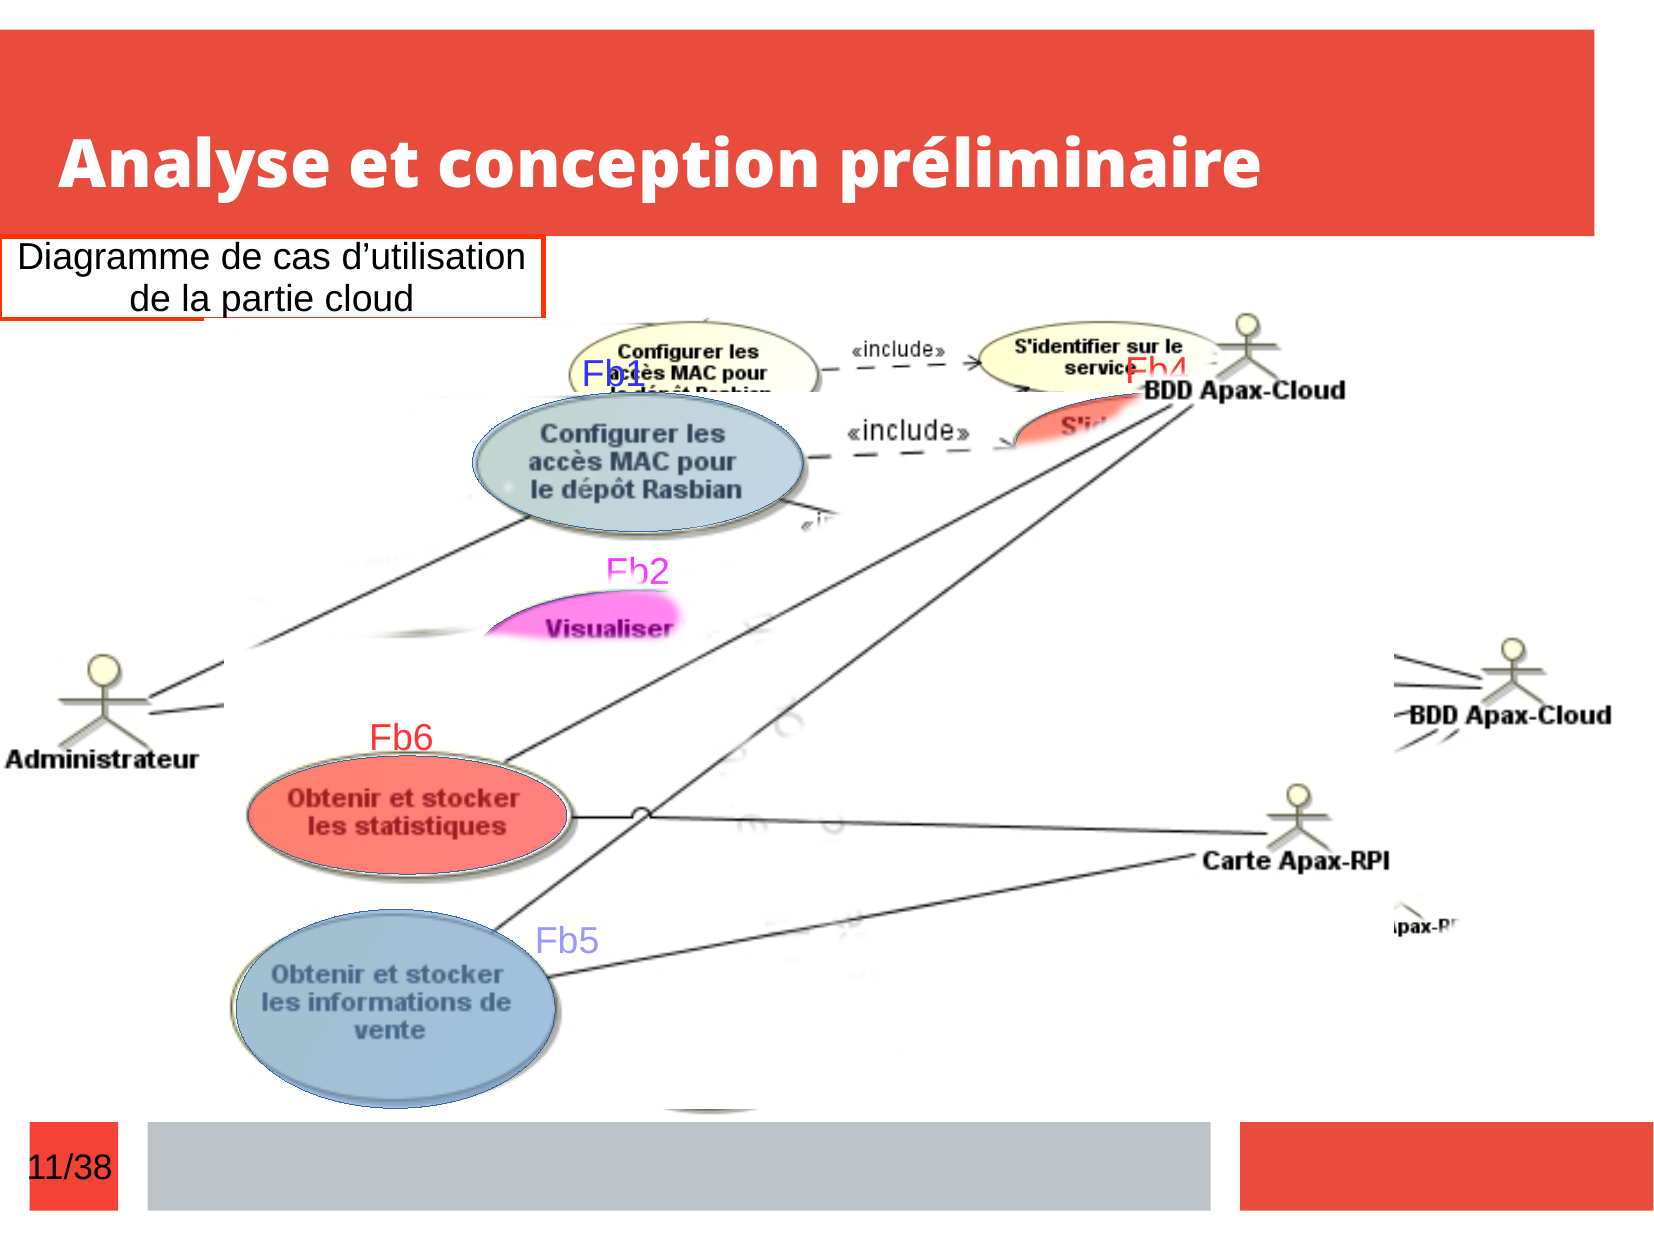

# Analyse et conception préliminaire
Diagramme de cas d’utilisation
de la partie cloud
Fb4
Fb1
Fb2
Fb6
Fb3
Fb5